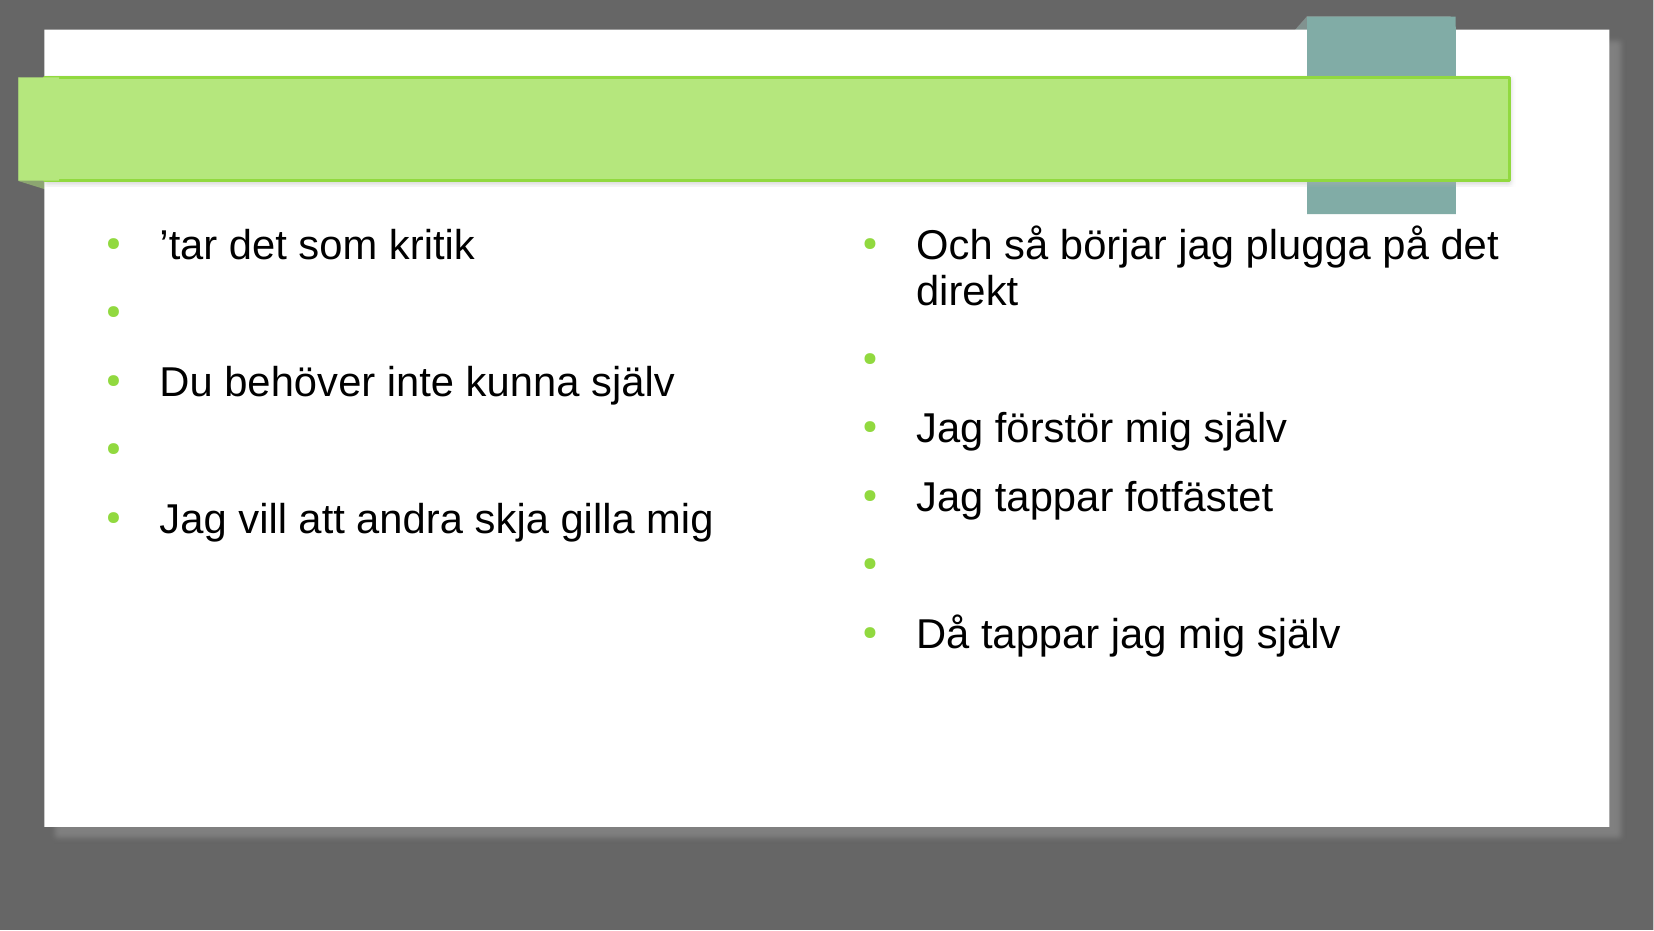

#
’tar det som kritik
Du behöver inte kunna själv
Jag vill att andra skja gilla mig
Och så börjar jag plugga på det direkt
Jag förstör mig själv
Jag tappar fotfästet
Då tappar jag mig själv